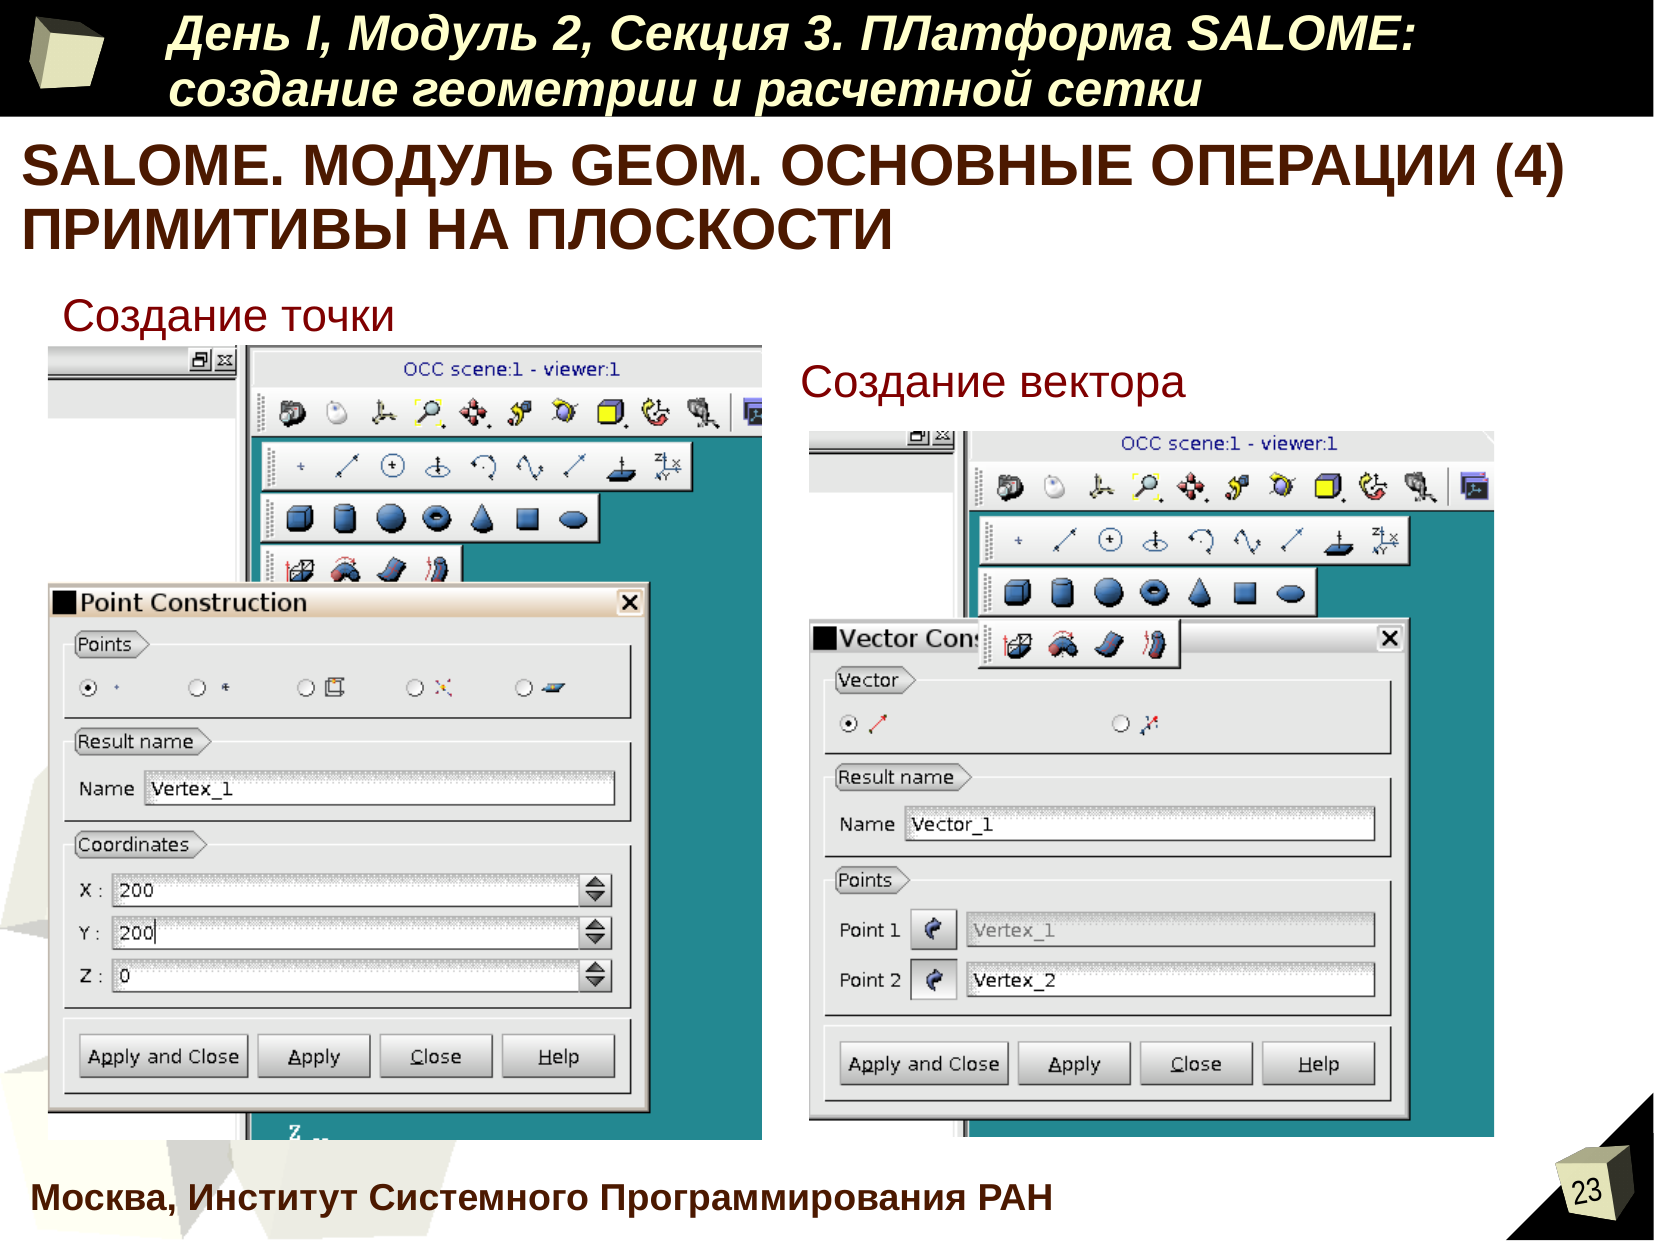

SALOME. МОДУЛЬ GEOM. ОСНОВНЫЕ ОПЕРАЦИИ (4)
ПРИМИТИВЫ НА ПЛОСКОСТИ
Создание точки
Создание вектора